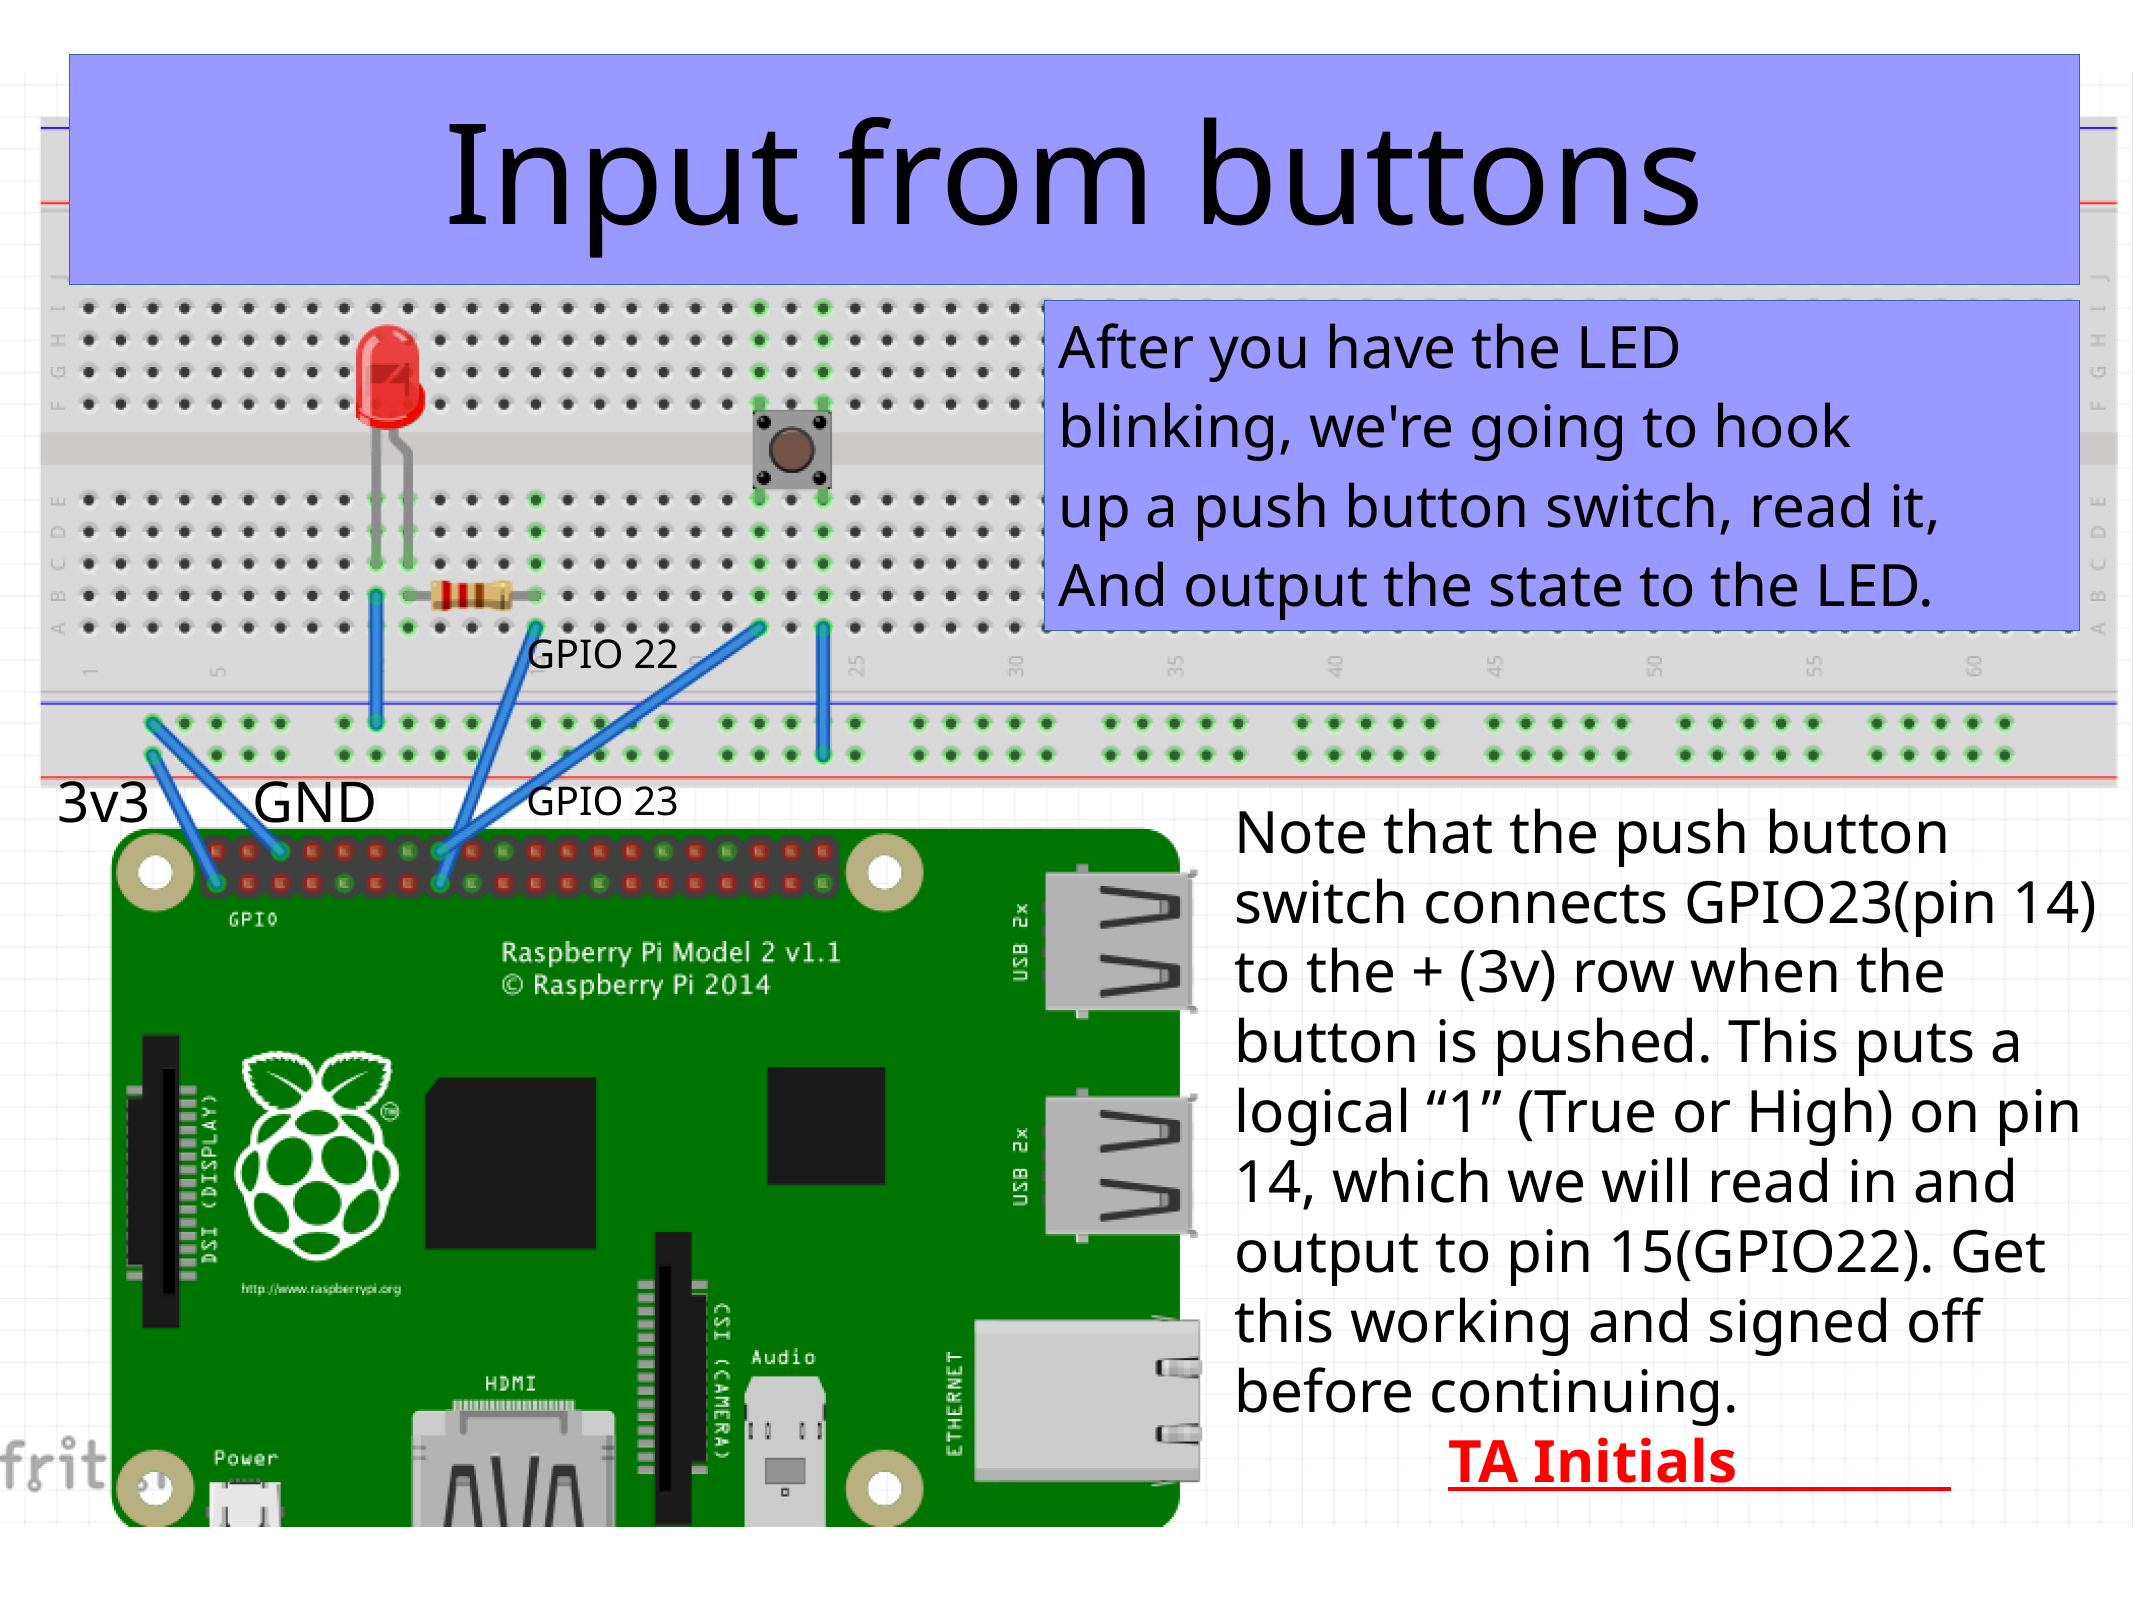

Input from buttons
After you have the LED
blinking, we're going to hook
up a push button switch, read it,
And output the state to the LED.
GPIO 22
3v3
GND
GPIO 23
Note that the push button switch connects GPIO23(pin 14) to the + (3v) row when the button is pushed. This puts a logical “1” (True or High) on pin 14, which we will read in and output to pin 15(GPIO22). Get this working and signed off before continuing.
 TA Initials